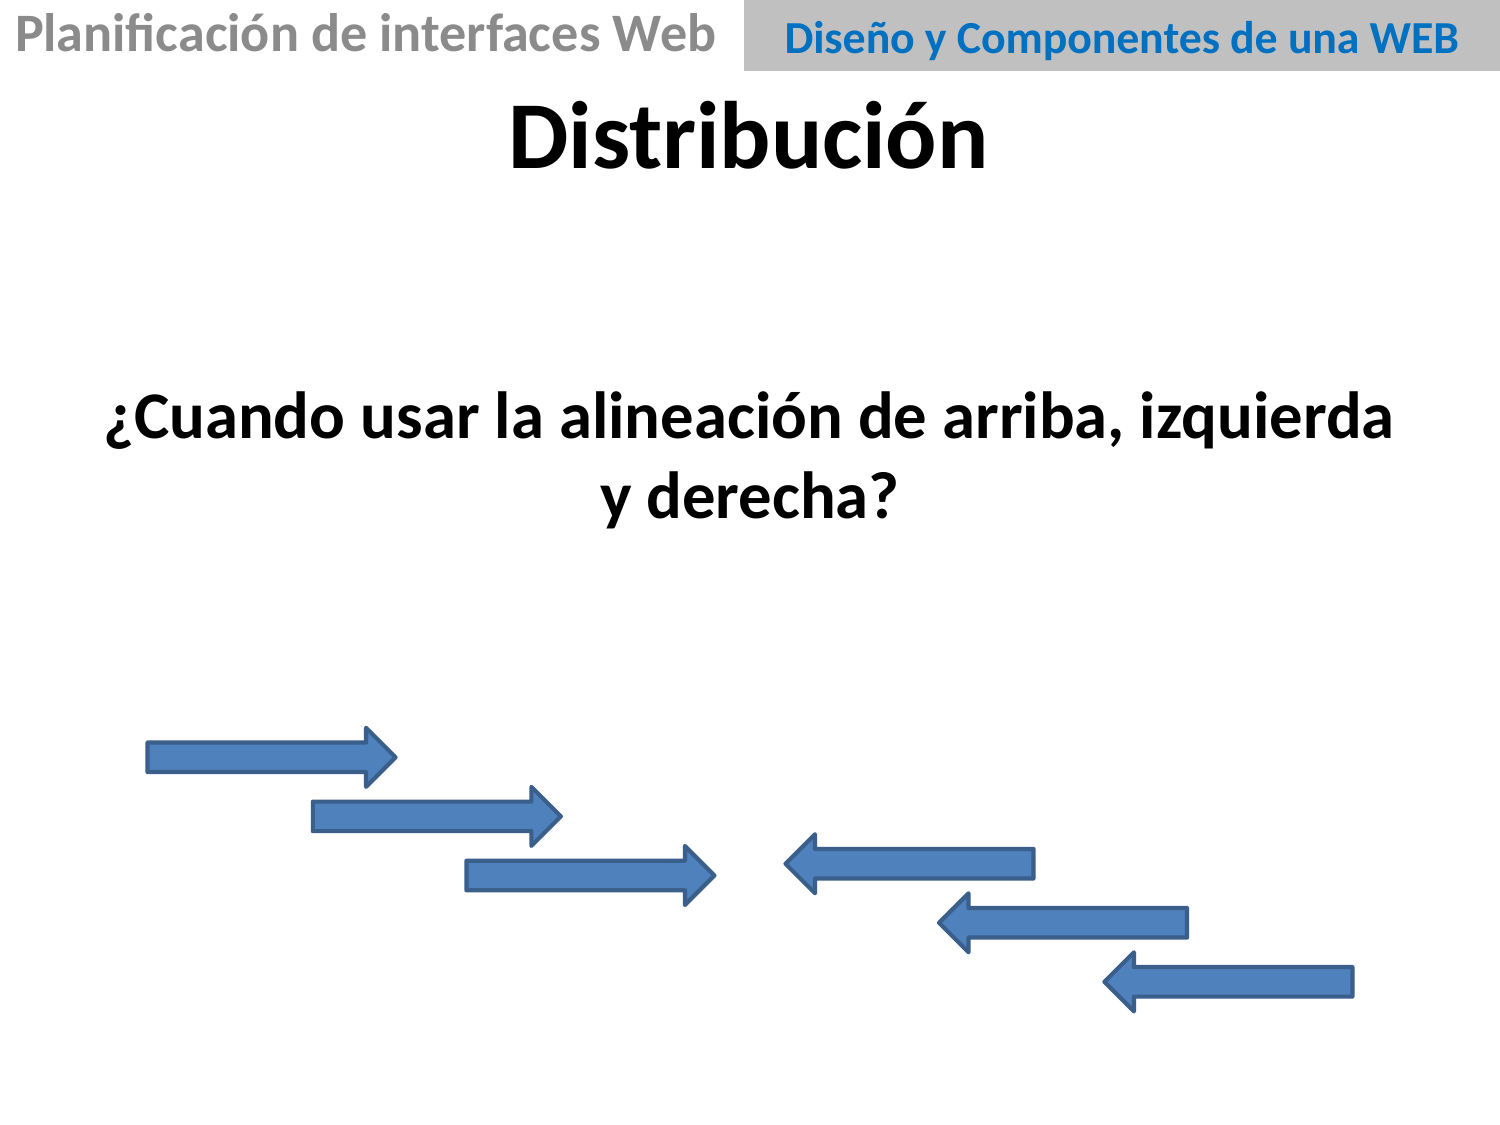

# Planificación de interfaces Web
Diseño y Componentes de una WEB
Distribución
¿Cuando usar la alineación de arriba, izquierda y derecha?